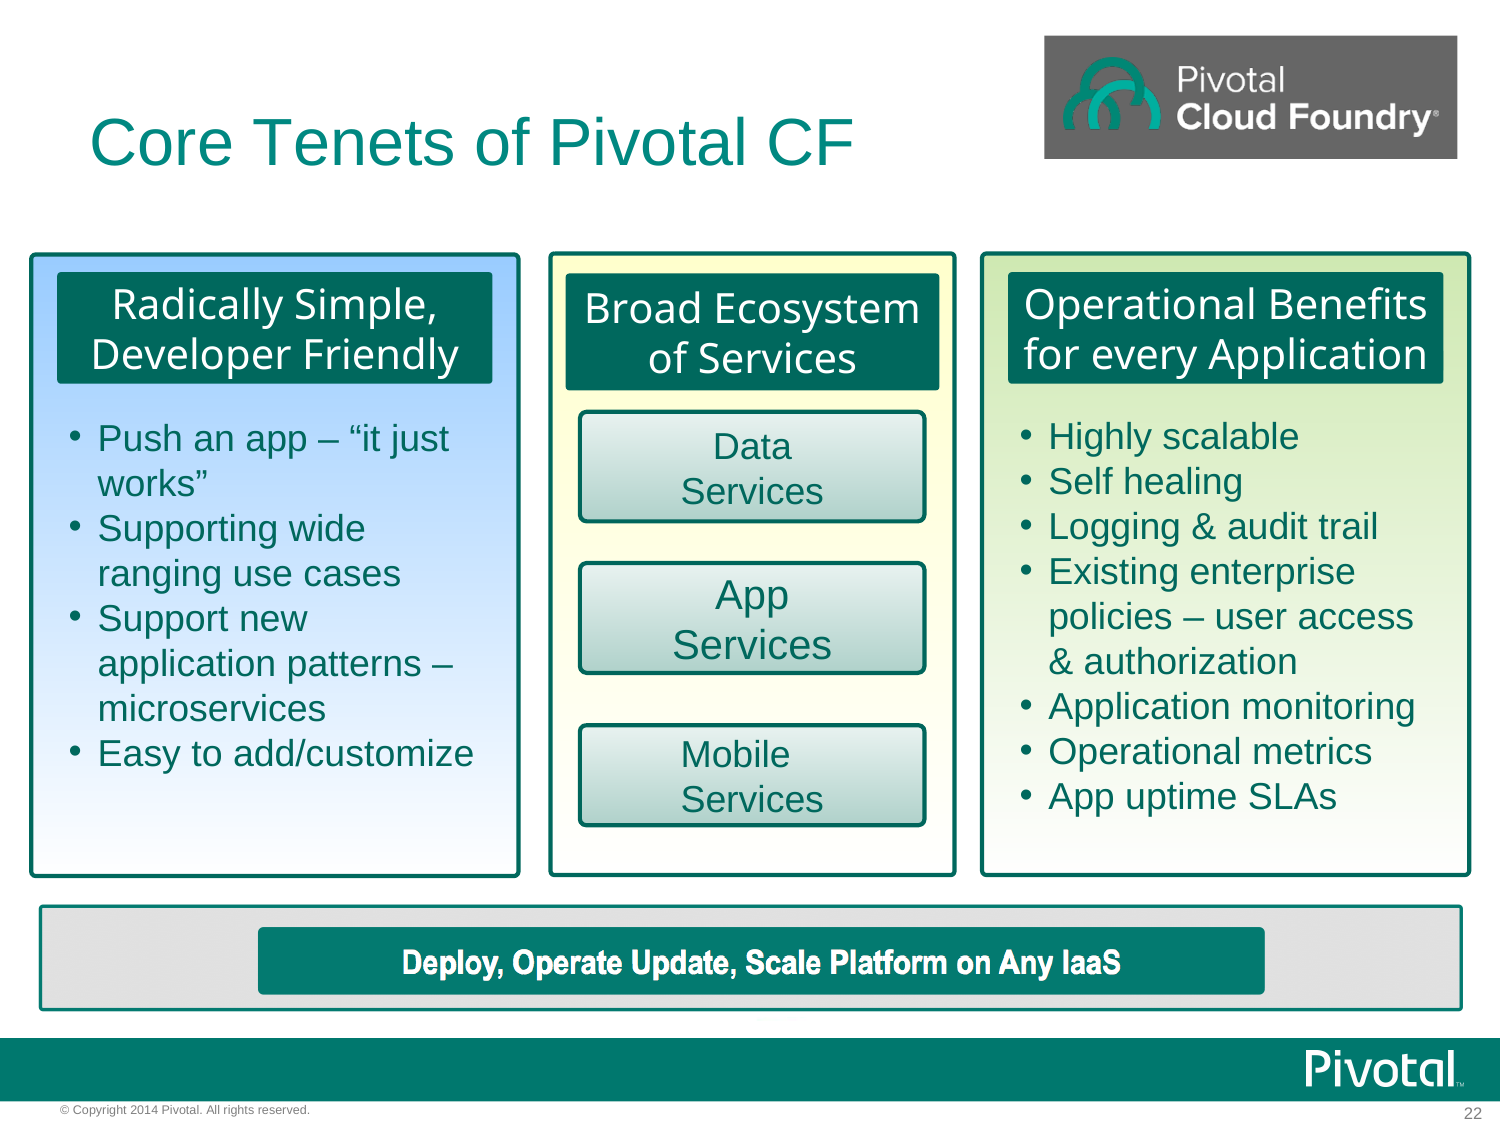

# Core Tenets of Pivotal CF
Radically Simple, Developer Friendly
Operational Benefits for every Application
Operational Benefits for Applications
Broad Ecosystem of Services
Highly scalable
Self healing
Logging & audit trail
Existing enterprise policies – user access & authorization
Application monitoring
Operational metrics
App uptime SLAs
Push an app – “it just works”
Supporting wide ranging use cases
Support new application patterns – microservices
Easy to add/customize
Data
Services
App
Services
Mobile
Services